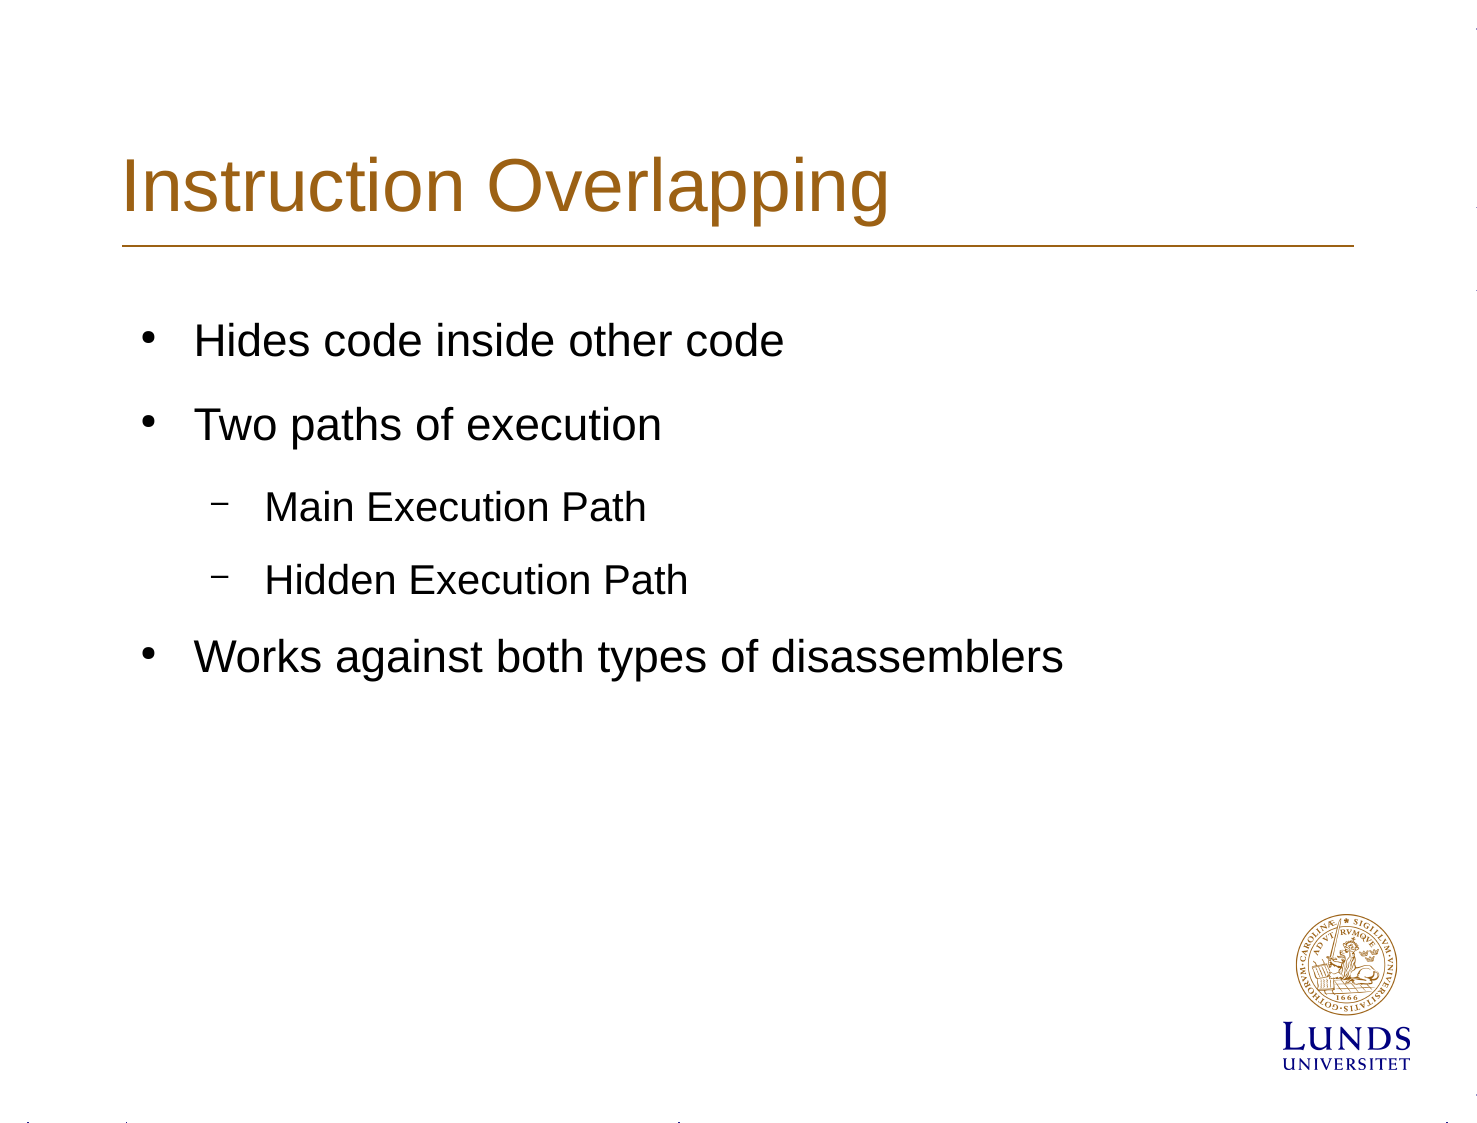

# Instruction Overlapping
Hides code inside other code
Two paths of execution
Main Execution Path
Hidden Execution Path
Works against both types of disassemblers